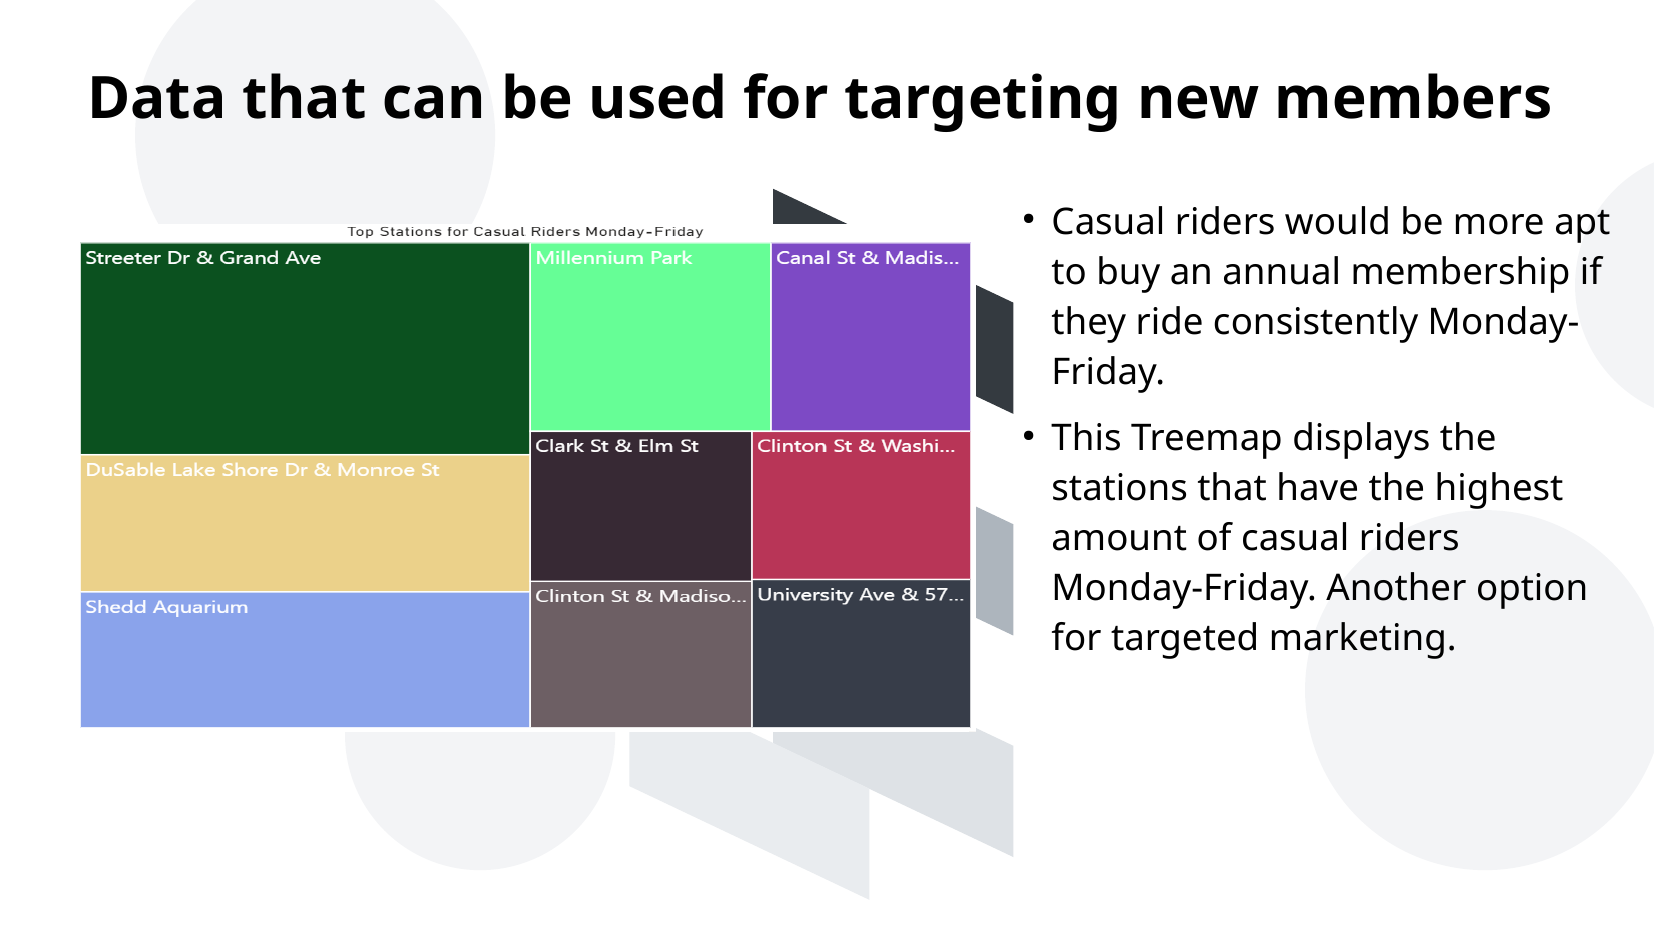

# Data that can be used for targeting new members
Casual riders would be more apt to buy an annual membership if they ride consistently Monday-Friday.
This Treemap displays the stations that have the highest amount of casual riders Monday-Friday. Another option for targeted marketing.